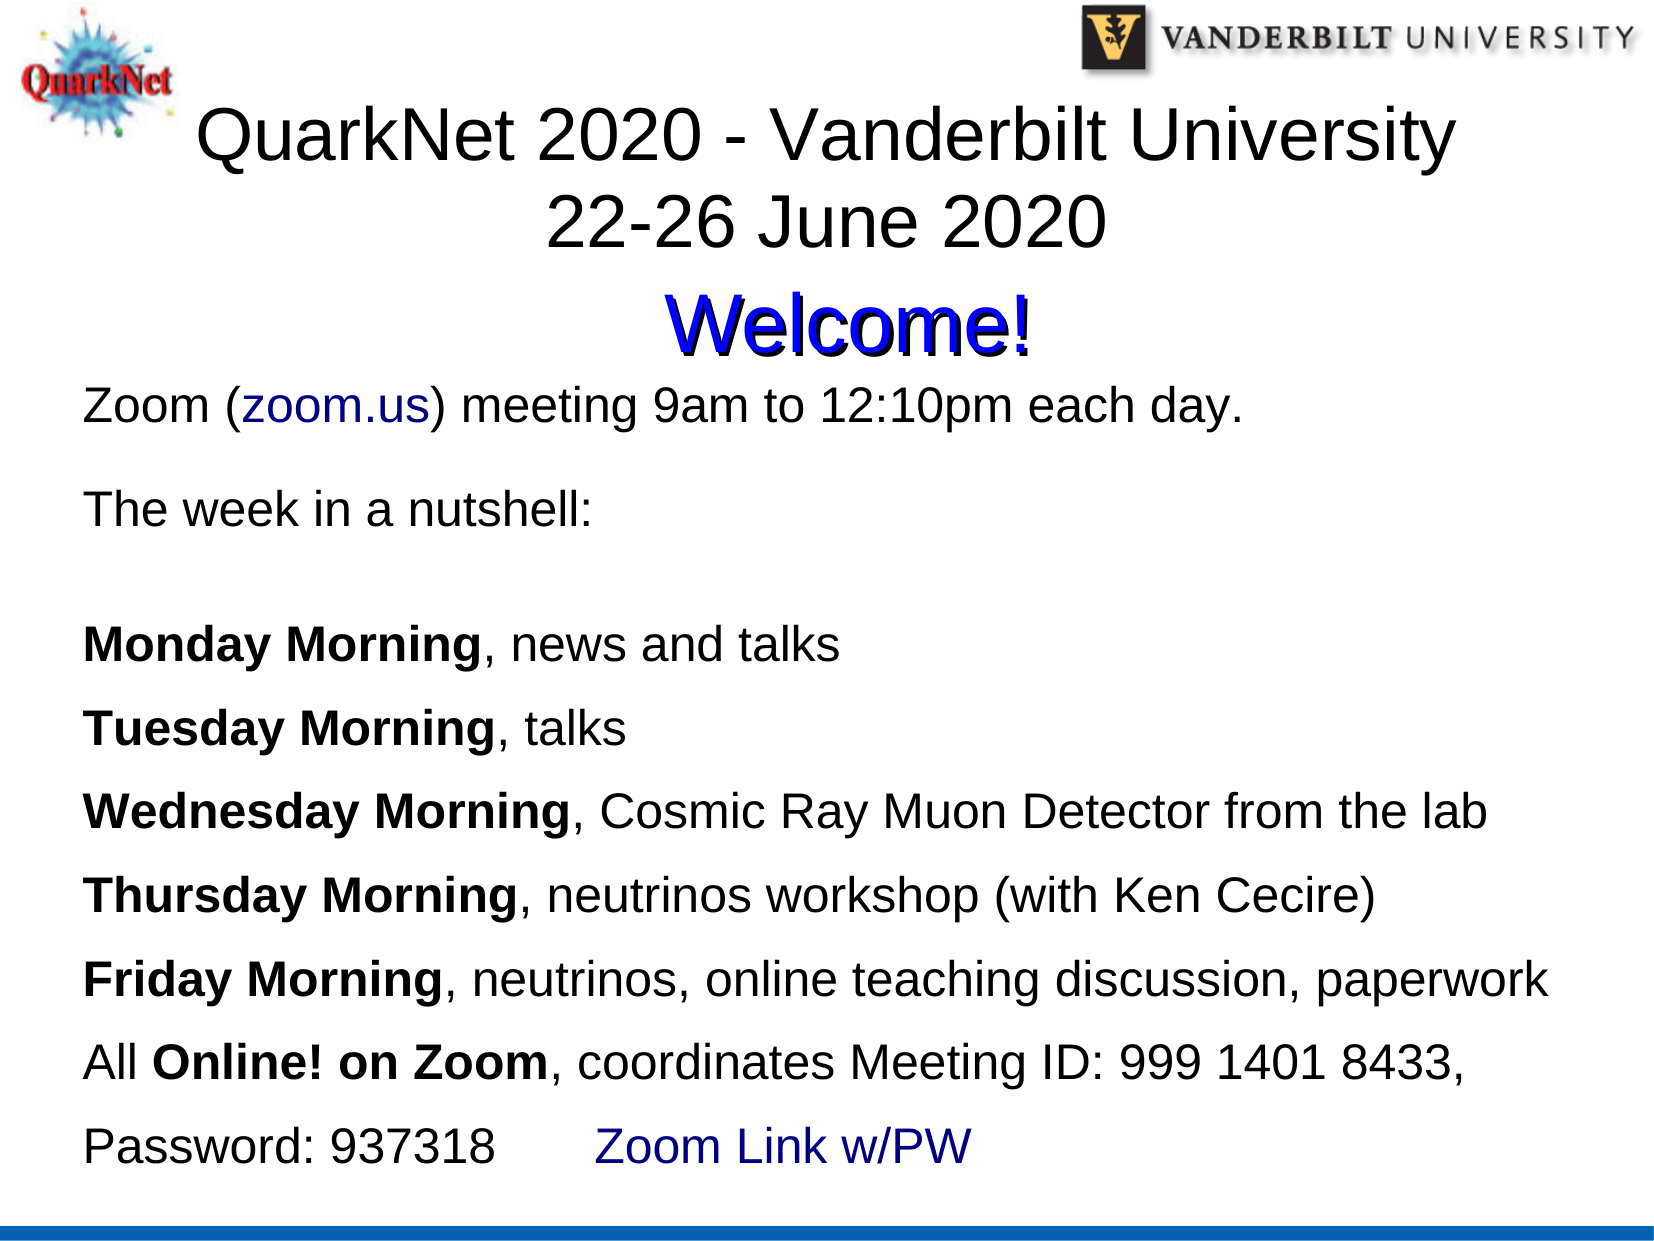

# QuarkNet 2020 - Vanderbilt University 22-26 June 2020
Welcome!
Zoom (zoom.us) meeting 9am to 12:10pm each day.
The week in a nutshell:
Monday Morning, news and talks
Tuesday Morning, talks
Wednesday Morning, Cosmic Ray Muon Detector from the lab
Thursday Morning, neutrinos workshop (with Ken Cecire)
Friday Morning, neutrinos, online teaching discussion, paperwork
All Online! on Zoom, coordinates Meeting ID: 999 1401 8433, Password: 937318 Zoom Link w/PW